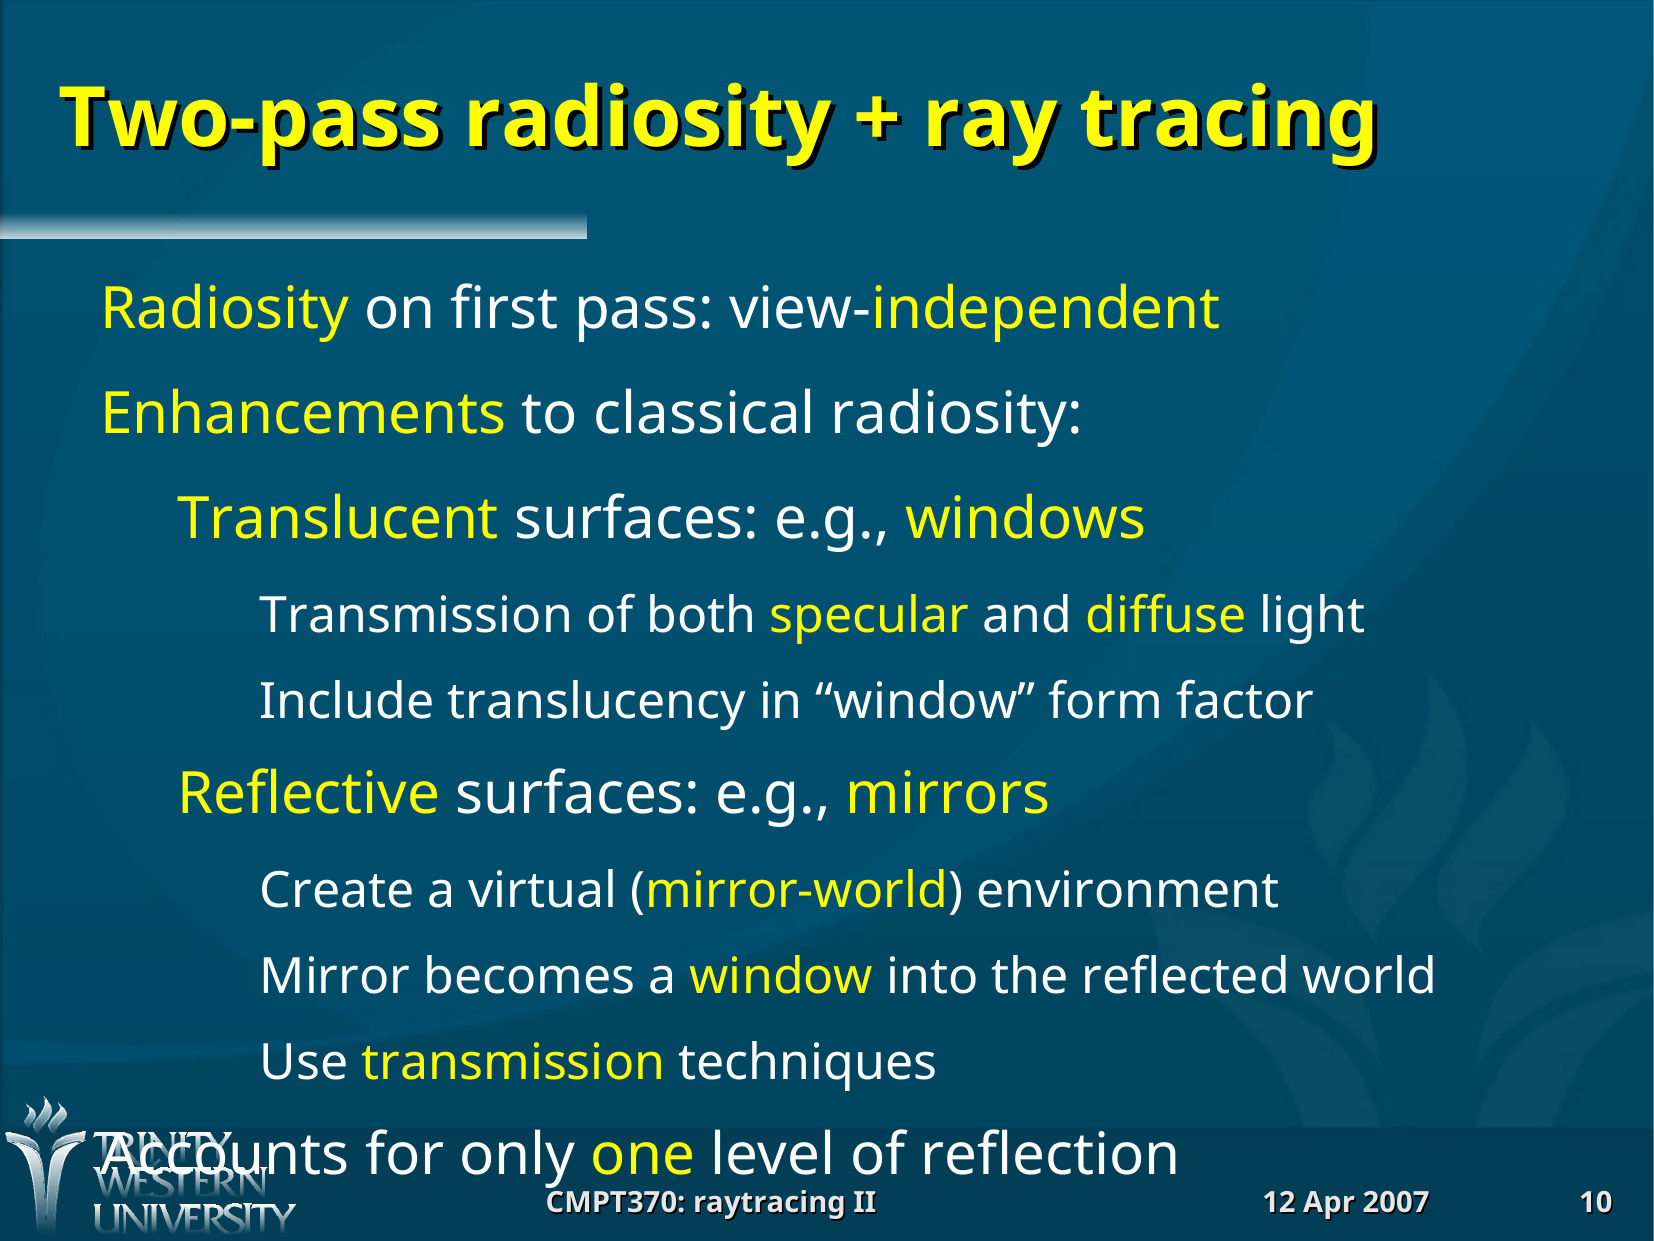

# Two-pass radiosity + ray tracing
Radiosity on first pass: view-independent
Enhancements to classical radiosity:
Translucent surfaces: e.g., windows
Transmission of both specular and diffuse light
Include translucency in “window” form factor
Reflective surfaces: e.g., mirrors
Create a virtual (mirror-world) environment
Mirror becomes a window into the reflected world
Use transmission techniques
Accounts for only one level of reflection
CMPT370: raytracing II
12 Apr 2007
10